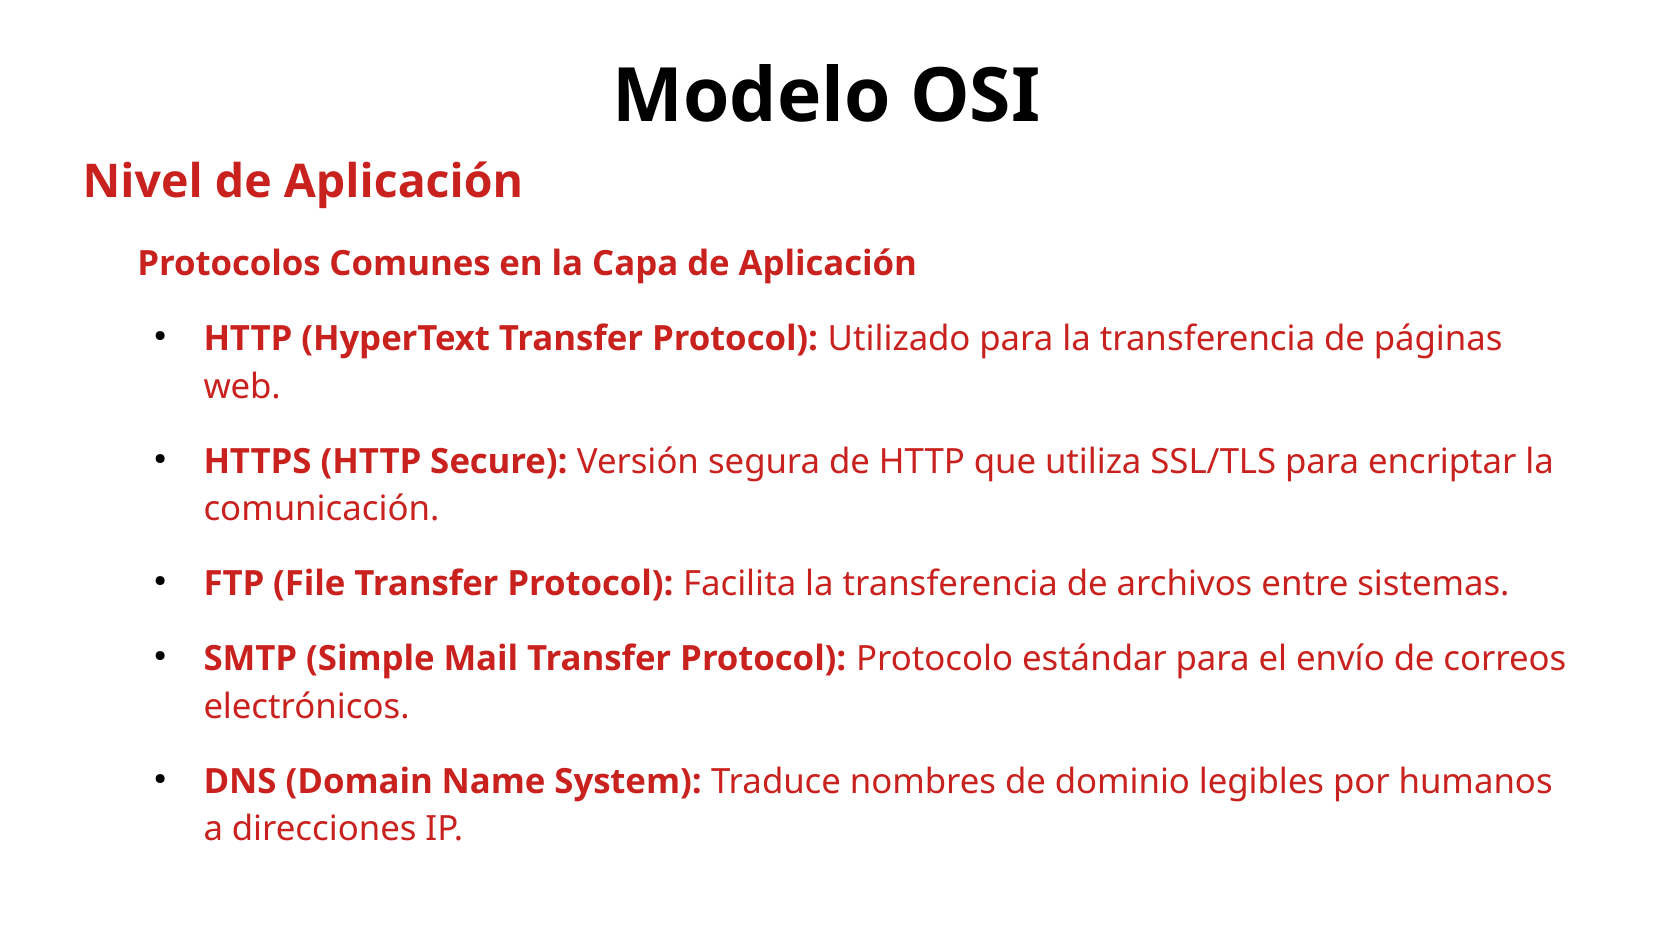

# Modelo OSI
Nivel de Aplicación
Protocolos Comunes en la Capa de Aplicación
HTTP (HyperText Transfer Protocol): Utilizado para la transferencia de páginas web.
HTTPS (HTTP Secure): Versión segura de HTTP que utiliza SSL/TLS para encriptar la comunicación.
FTP (File Transfer Protocol): Facilita la transferencia de archivos entre sistemas.
SMTP (Simple Mail Transfer Protocol): Protocolo estándar para el envío de correos electrónicos.
DNS (Domain Name System): Traduce nombres de dominio legibles por humanos a direcciones IP.